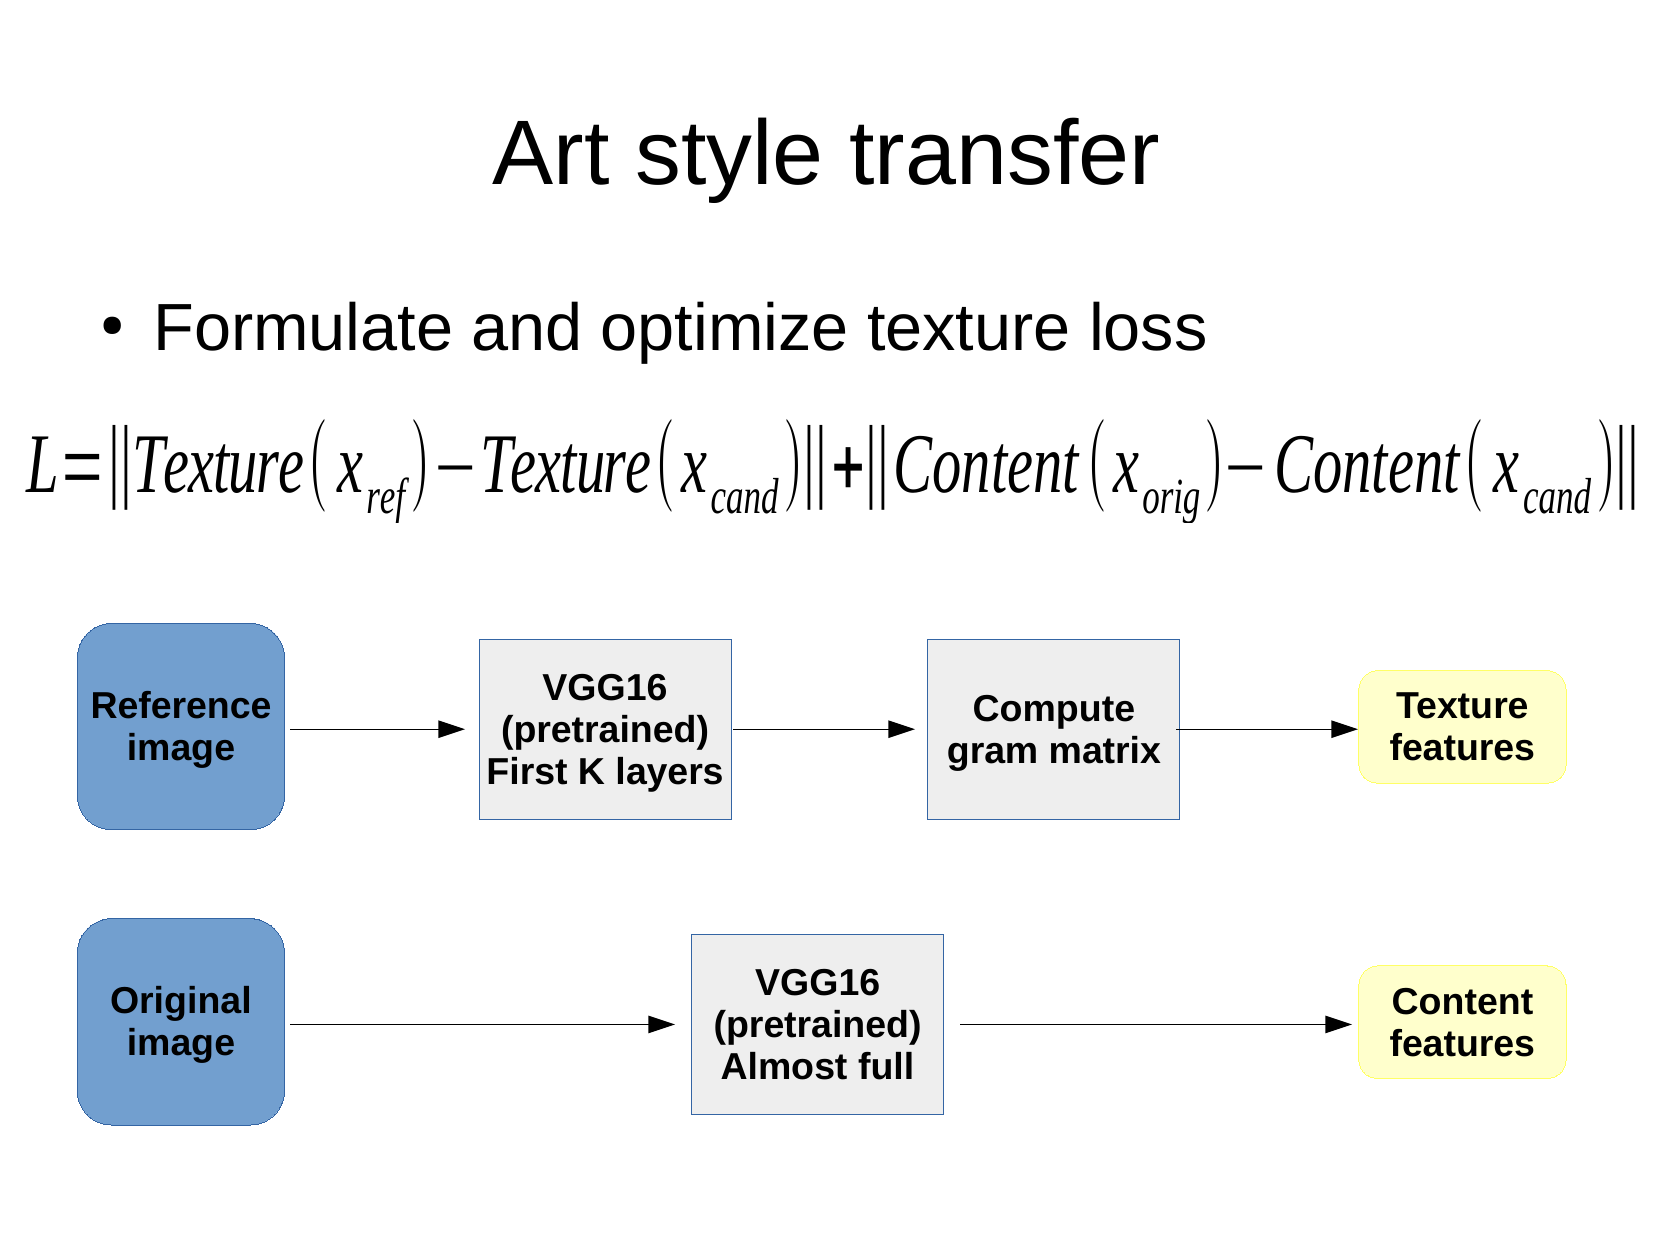

# Art style transfer
Formulate and optimize texture loss
Reference
image
VGG16
(pretrained)
First K layers
Compute
gram matrix
Texture
features
Original
image
VGG16
(pretrained)
Almost full
Content
features